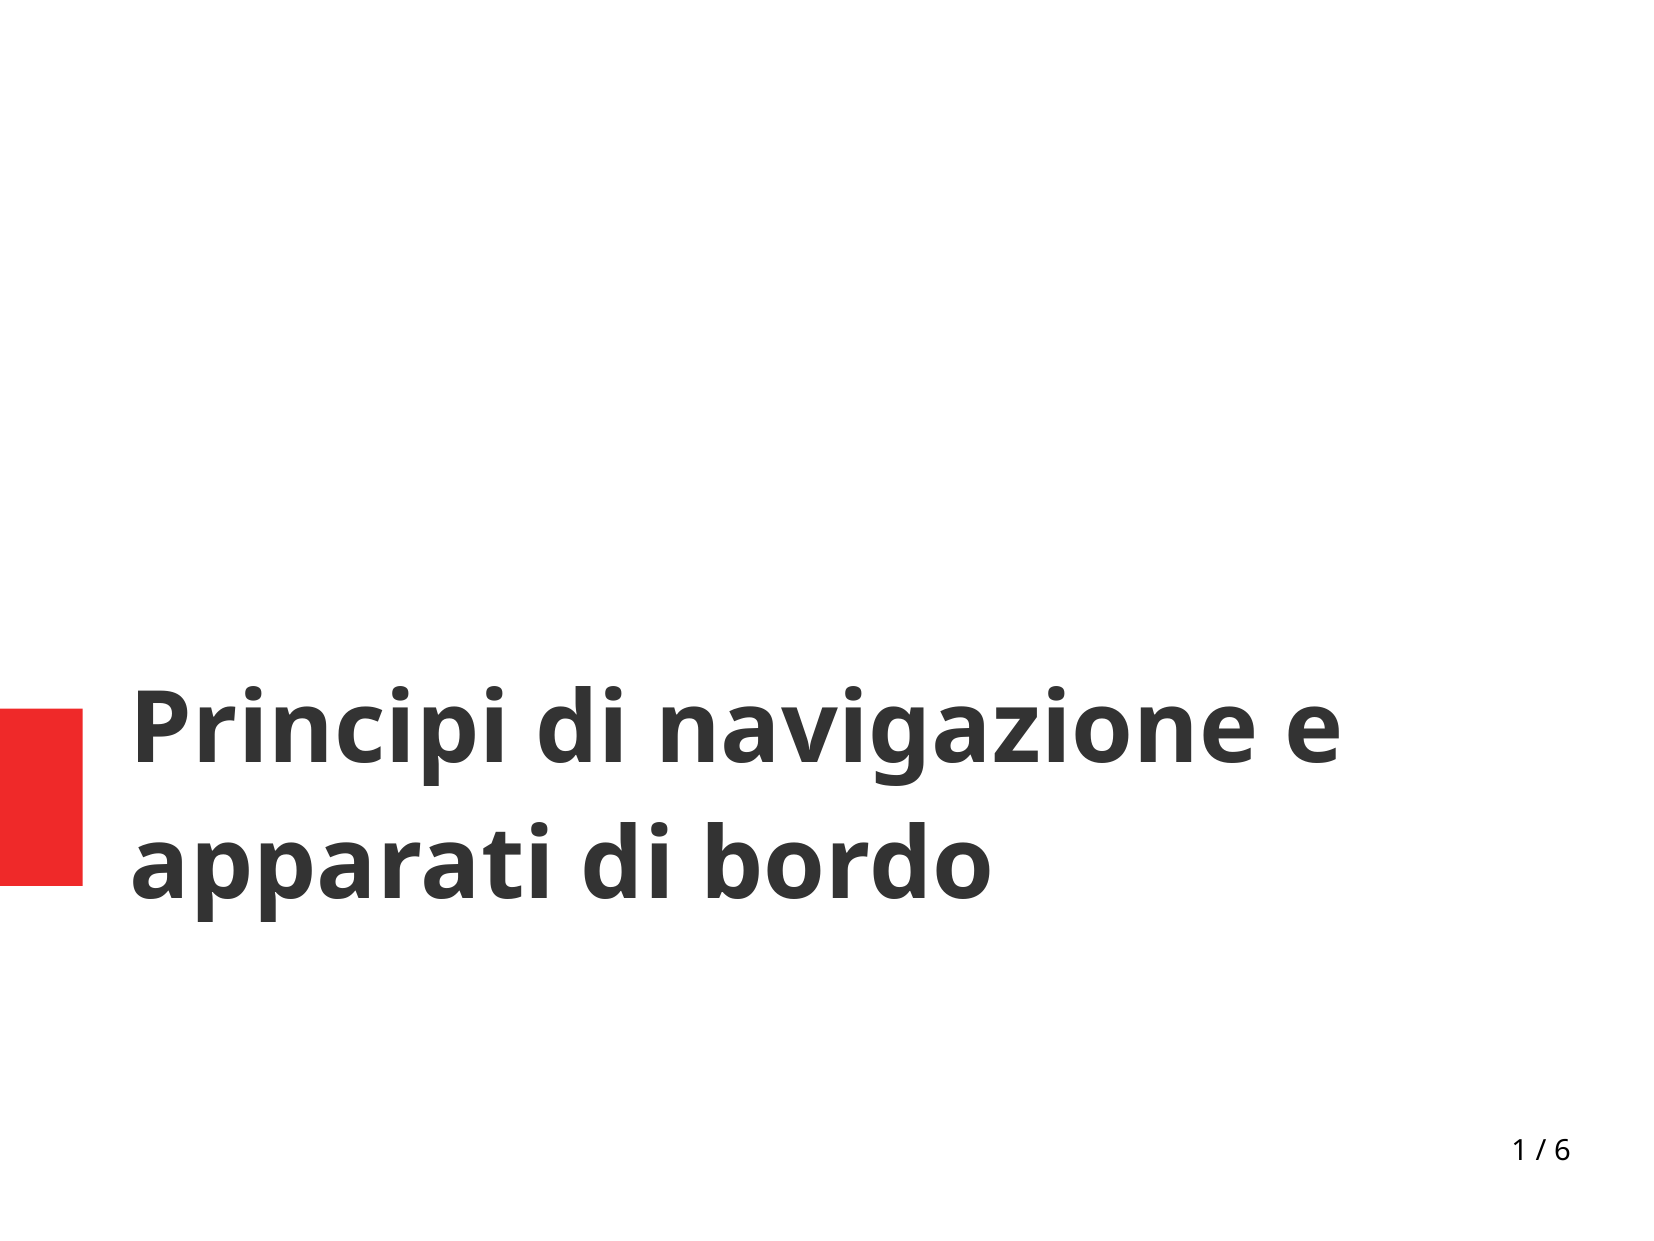

# Principi di navigazione e apparati di bordo
1